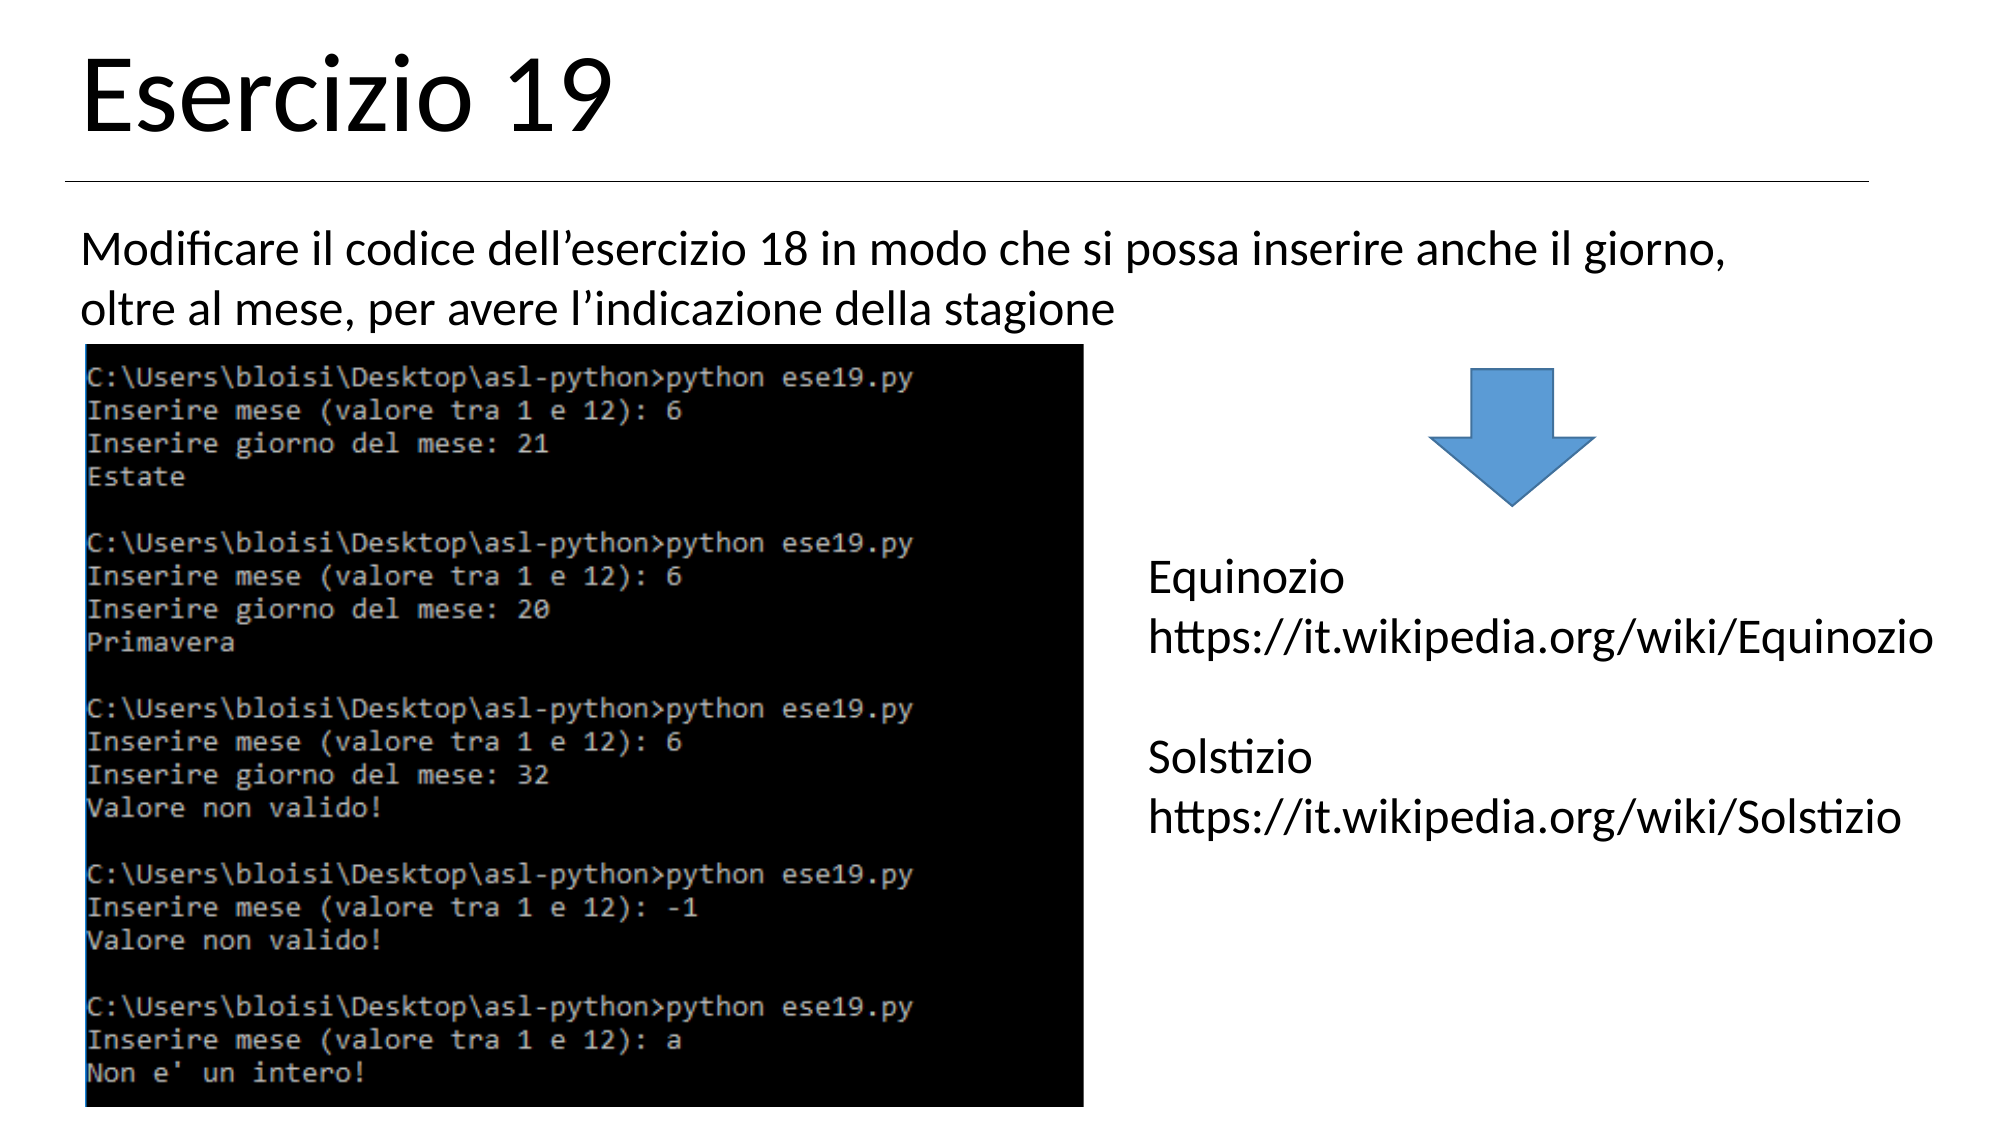

Esercizio 19
Modificare il codice dell’esercizio 18 in modo che si possa inserire anche il giorno,
oltre al mese, per avere l’indicazione della stagione
Equinozio
https://it.wikipedia.org/wiki/Equinozio
Solstizio
https://it.wikipedia.org/wiki/Solstizio